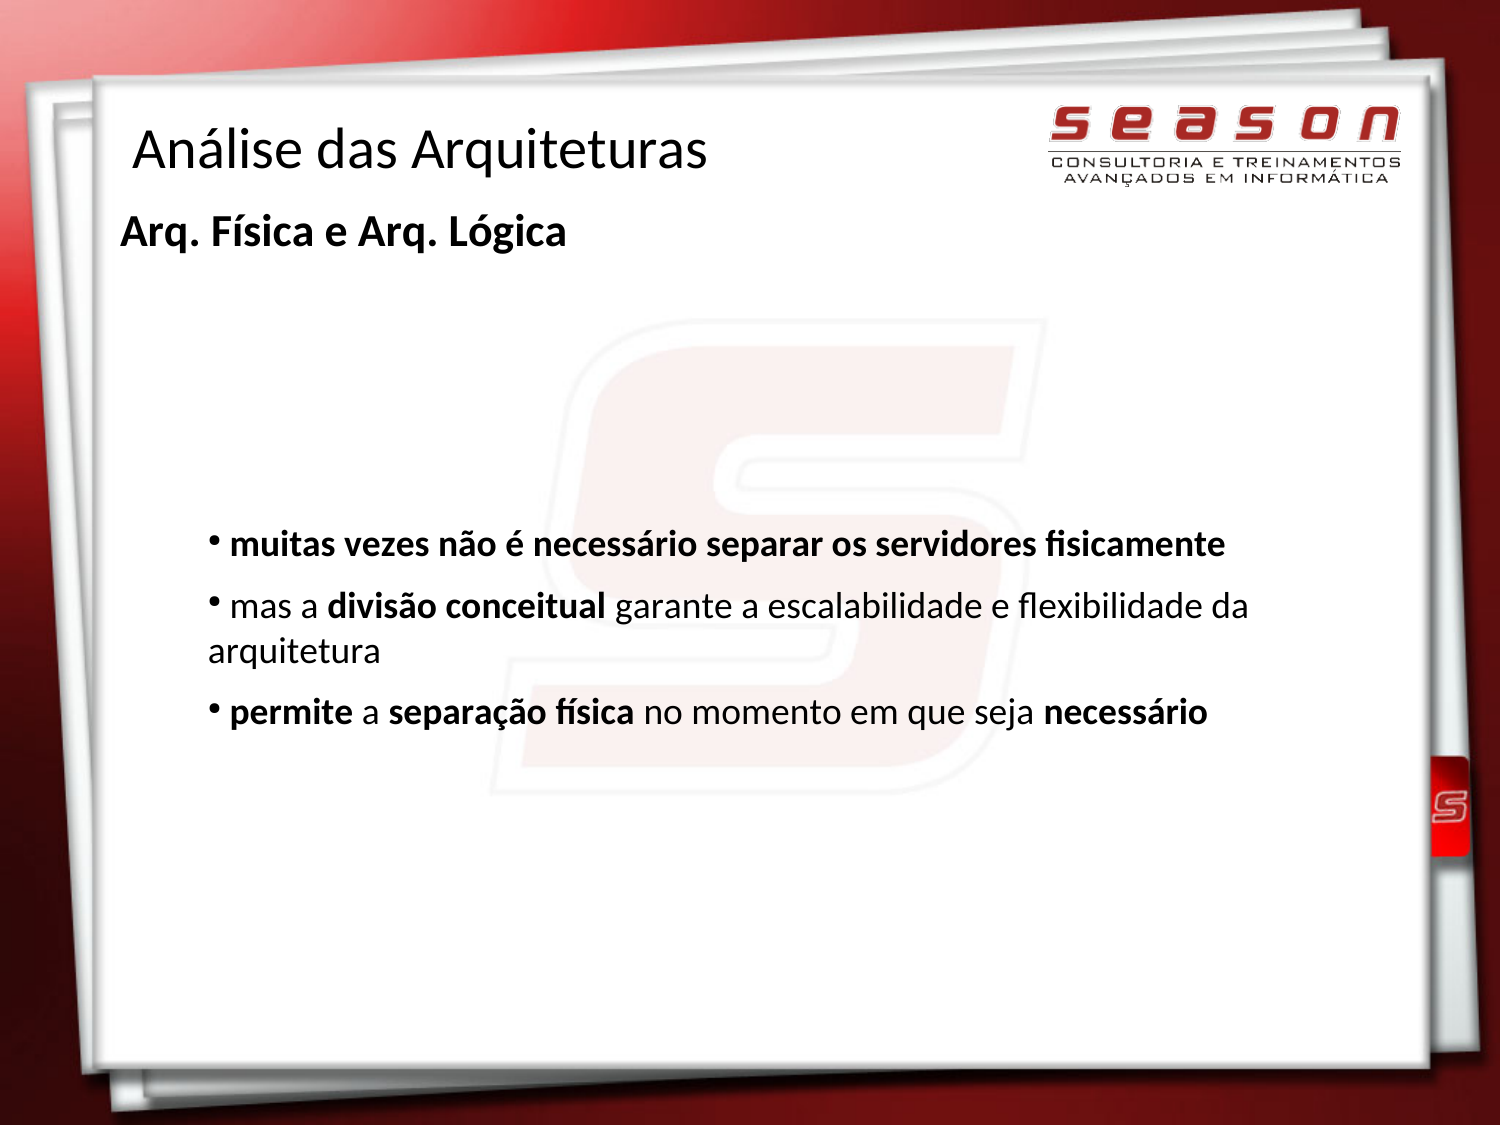

# Análise das Arquiteturas
Arq. Física e Arq. Lógica
 muitas vezes não é necessário separar os servidores fisicamente
 mas a divisão conceitual garante a escalabilidade e flexibilidade da arquitetura
 permite a separação física no momento em que seja necessário